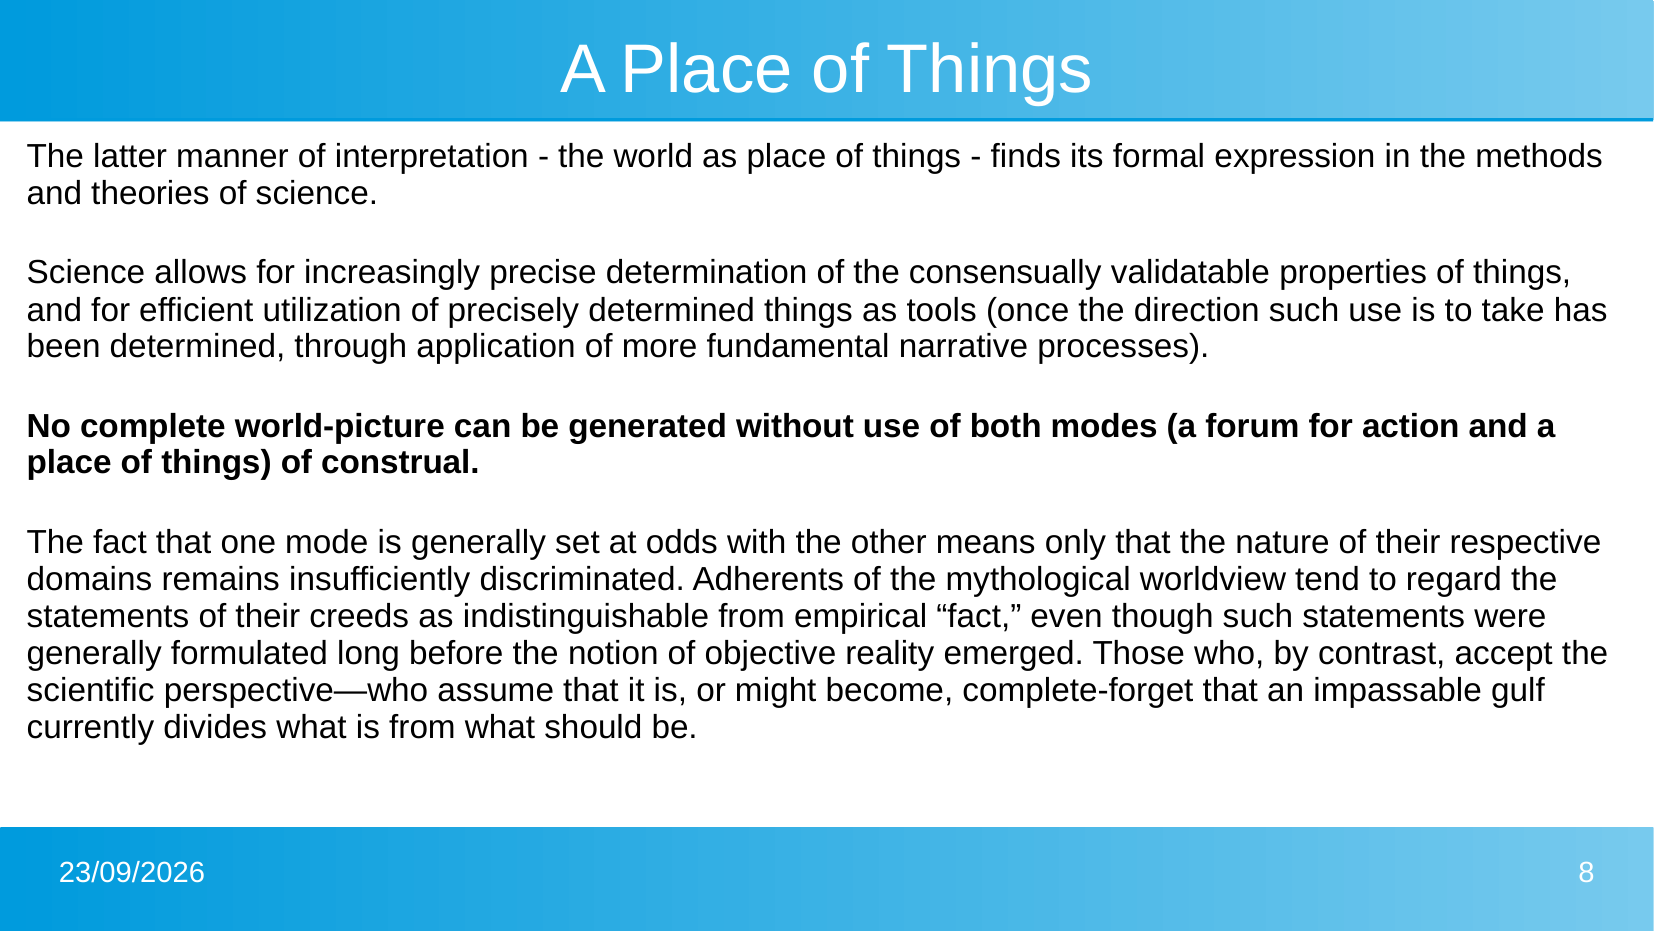

# A Place of Things
The latter manner of interpretation - the world as place of things - finds its formal expression in the methods and theories of science.
Science allows for increasingly precise determination of the consensually validatable properties of things, and for efficient utilization of precisely determined things as tools (once the direction such use is to take has been determined, through application of more fundamental narrative processes).
No complete world-picture can be generated without use of both modes (a forum for action and a place of things) of construal.
The fact that one mode is generally set at odds with the other means only that the nature of their respective domains remains insufficiently discriminated. Adherents of the mythological worldview tend to regard the statements of their creeds as indistinguishable from empirical “fact,” even though such statements were generally formulated long before the notion of objective reality emerged. Those who, by contrast, accept the scientific perspective—who assume that it is, or might become, complete-forget that an impassable gulf currently divides what is from what should be.
8